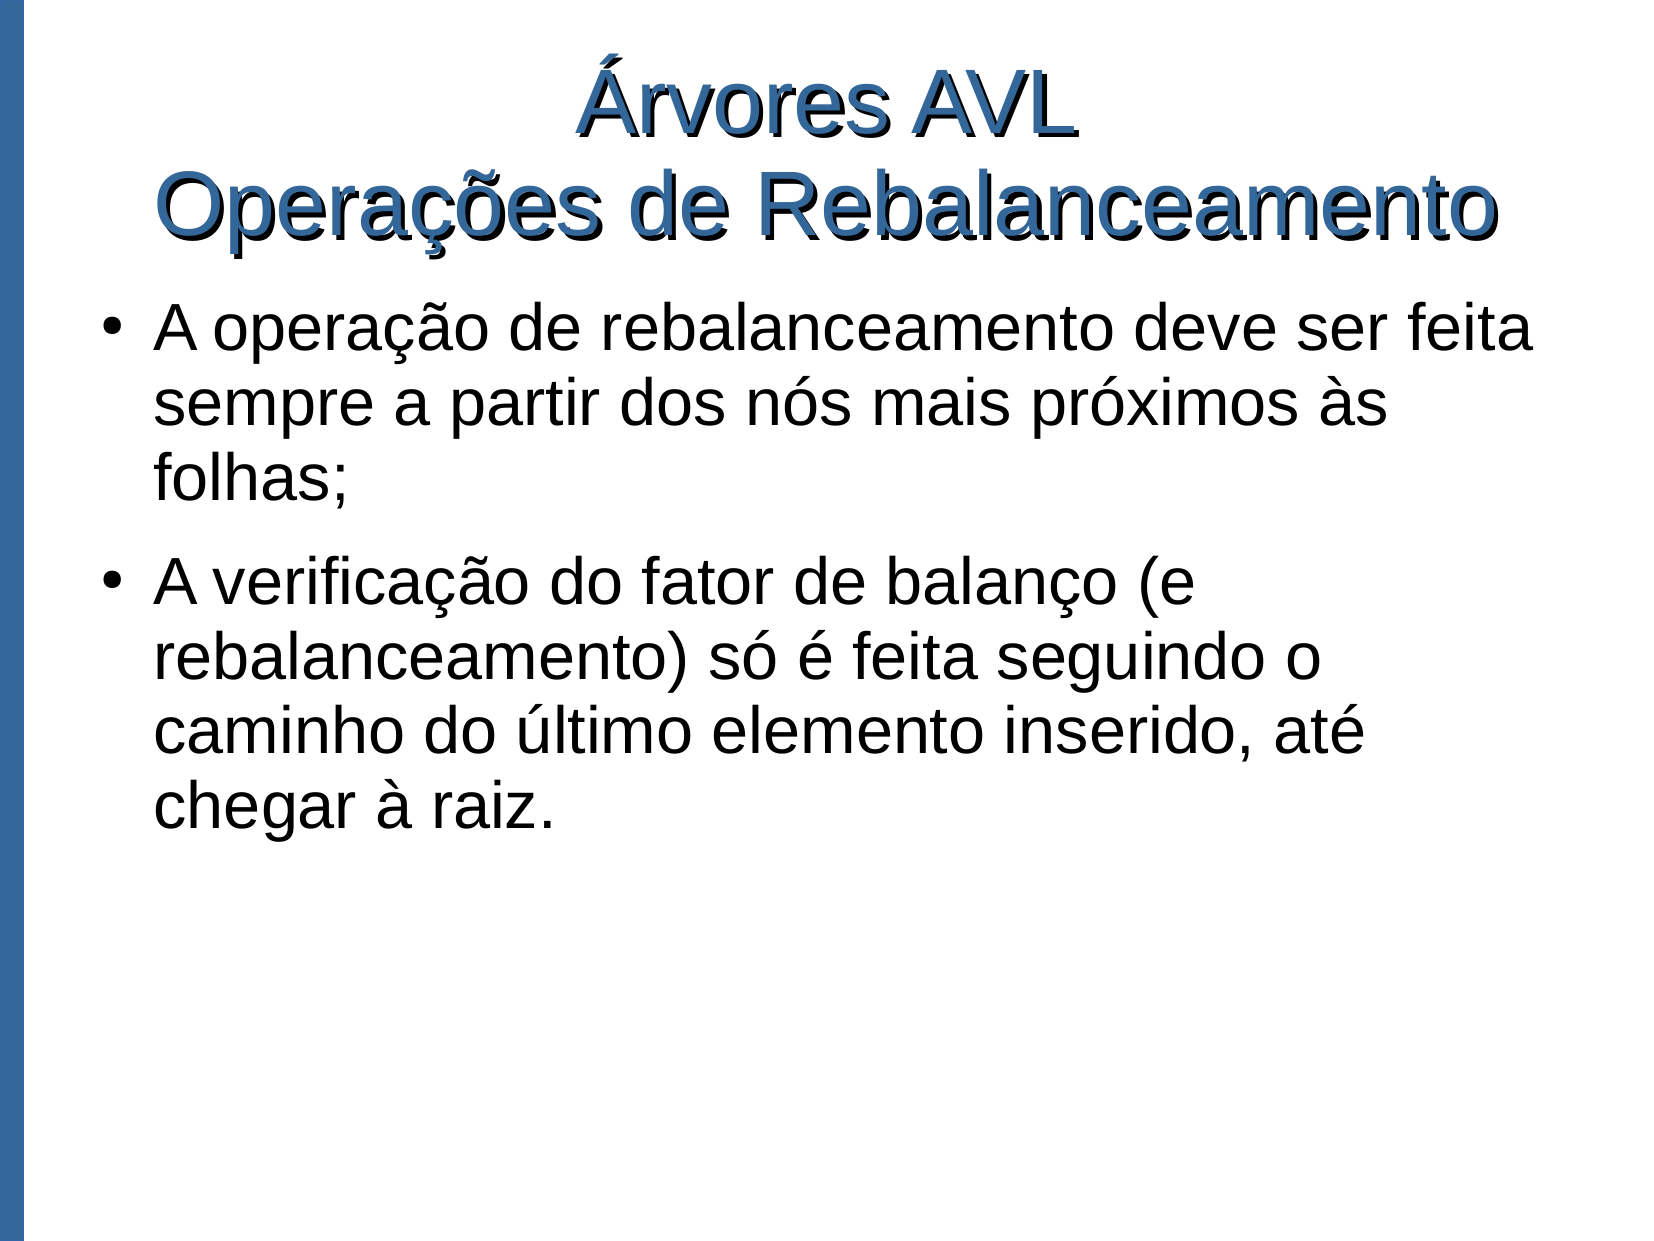

# Árvores AVL Operações de Rebalanceamento
A operação de rebalanceamento deve ser feita sempre a partir dos nós mais próximos às folhas;
A verificação do fator de balanço (e rebalanceamento) só é feita seguindo o caminho do último elemento inserido, até chegar à raiz.